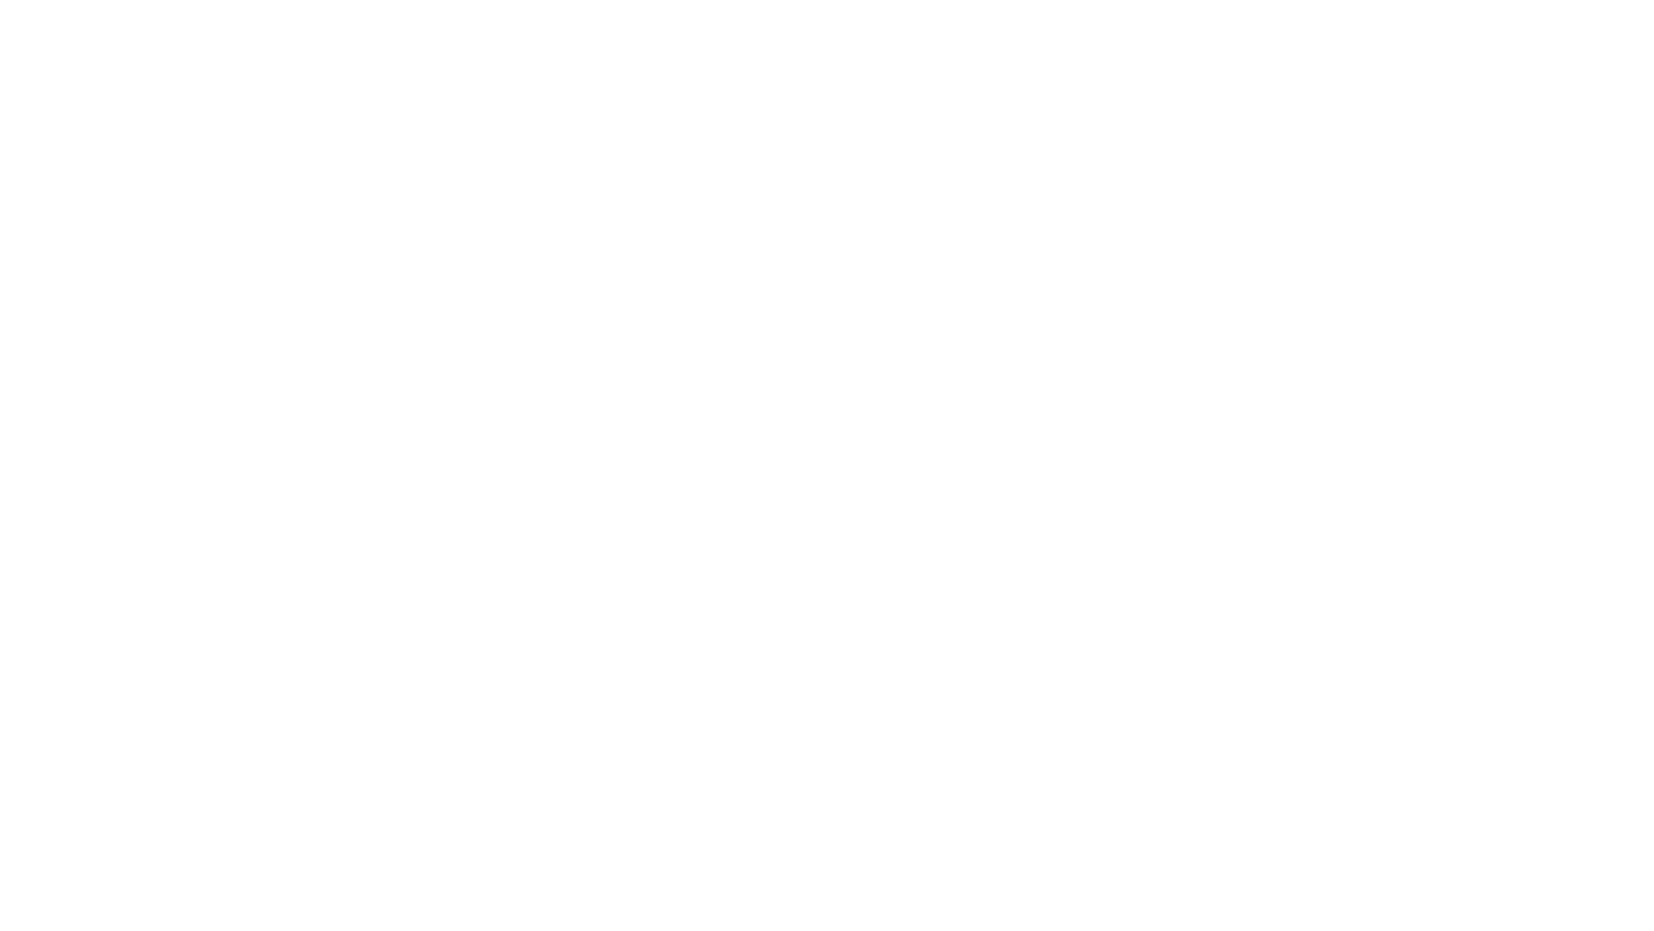

# Cálculos do circuito
Determinando as características do circuito tanque
E com o valor da correta indutância e tensão sobre o laço podemo determinar a corrente, valor que vai ser crucial para a determinação dos valores de campo magnético do circuito.
As formulas usadas para tensão e corrente no indutor são.